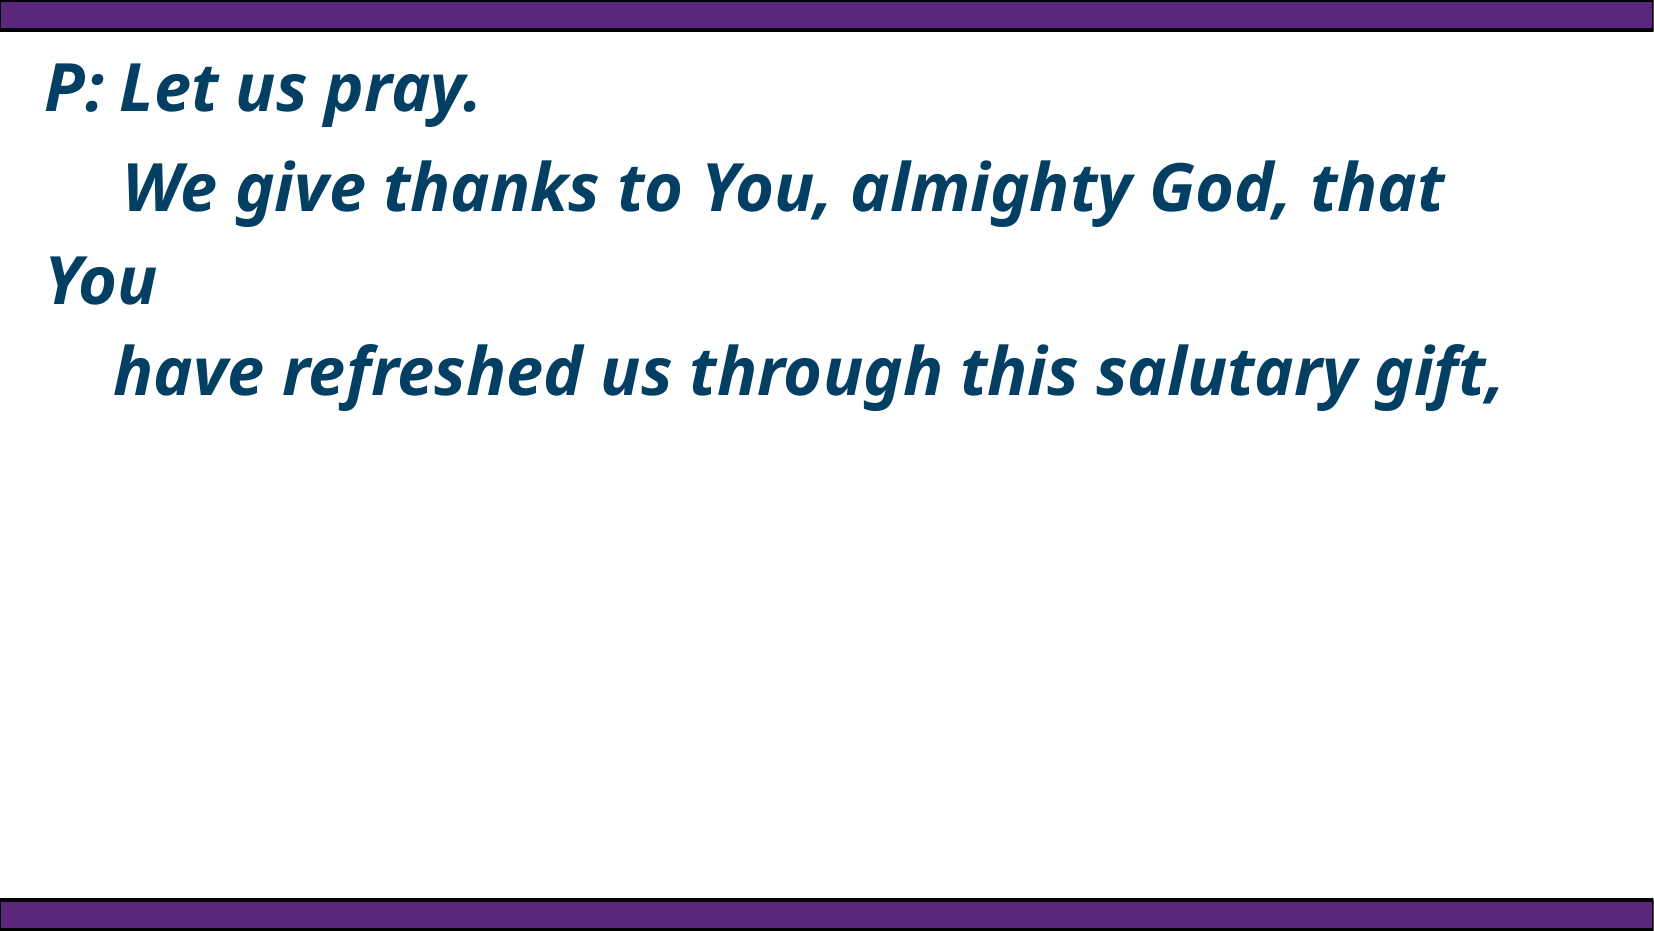

P:	Let us pray.
 We give thanks to You, almighty God, that You
 have refreshed us through this salutary gift,